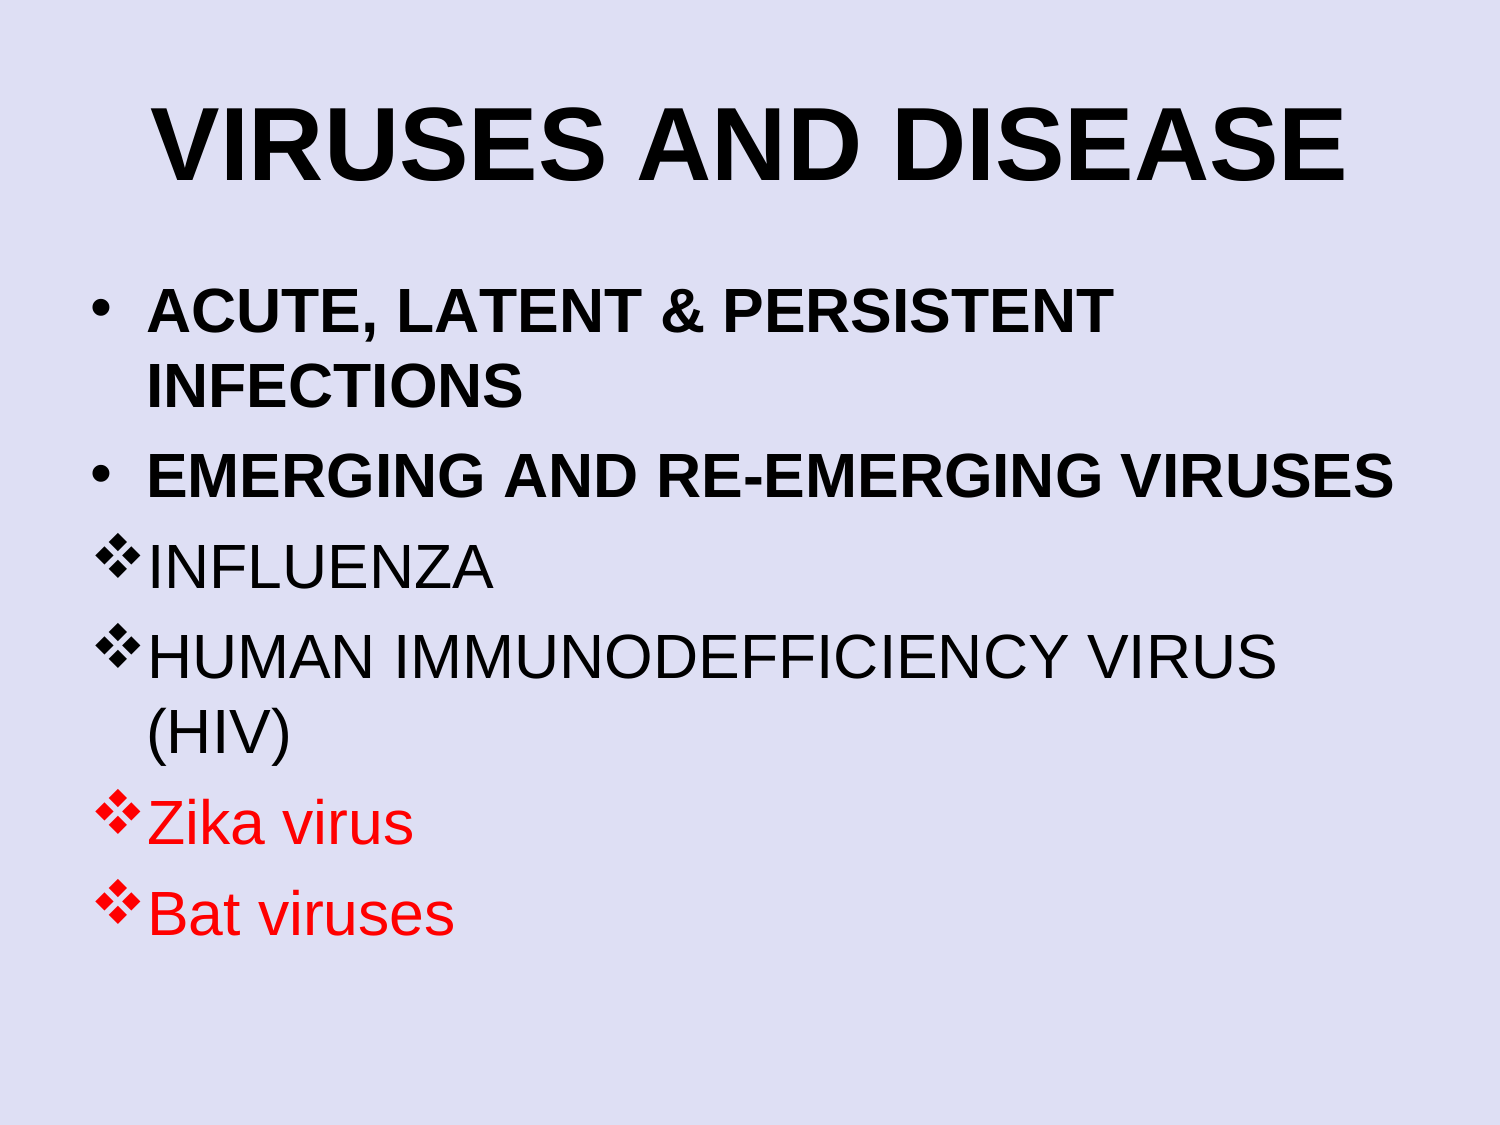

# VIRUSES AND DISEASE
ACUTE, LATENT & PERSISTENT INFECTIONS
EMERGING AND RE-EMERGING VIRUSES
INFLUENZA
HUMAN IMMUNODEFFICIENCY VIRUS (HIV)
Zika virus
Bat viruses